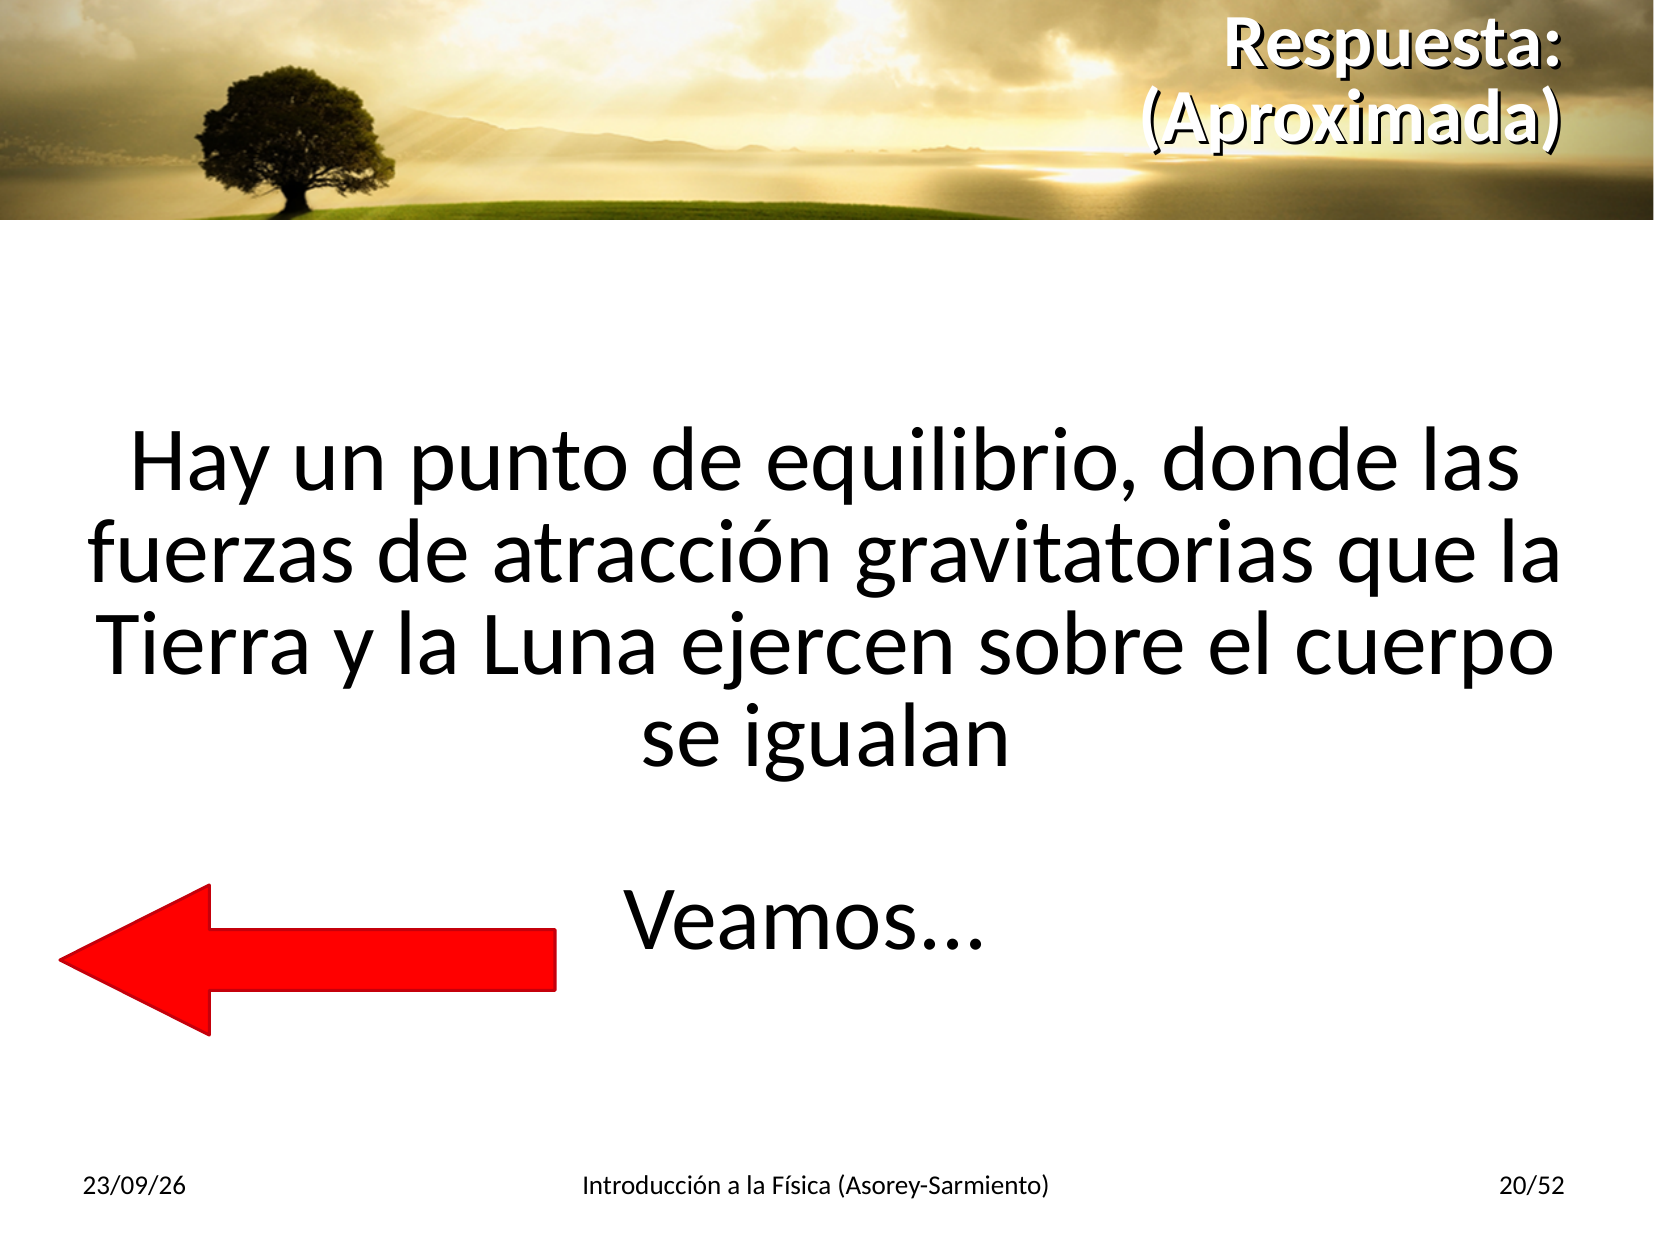

# Respuesta: (Aproximada)
Hay un punto de equilibrio, donde las fuerzas de atracción gravitatorias que la Tierra y la Luna ejercen sobre el cuerpo se igualan
Veamos...
Introducción a la Física (Asorey-Sarmiento)
20